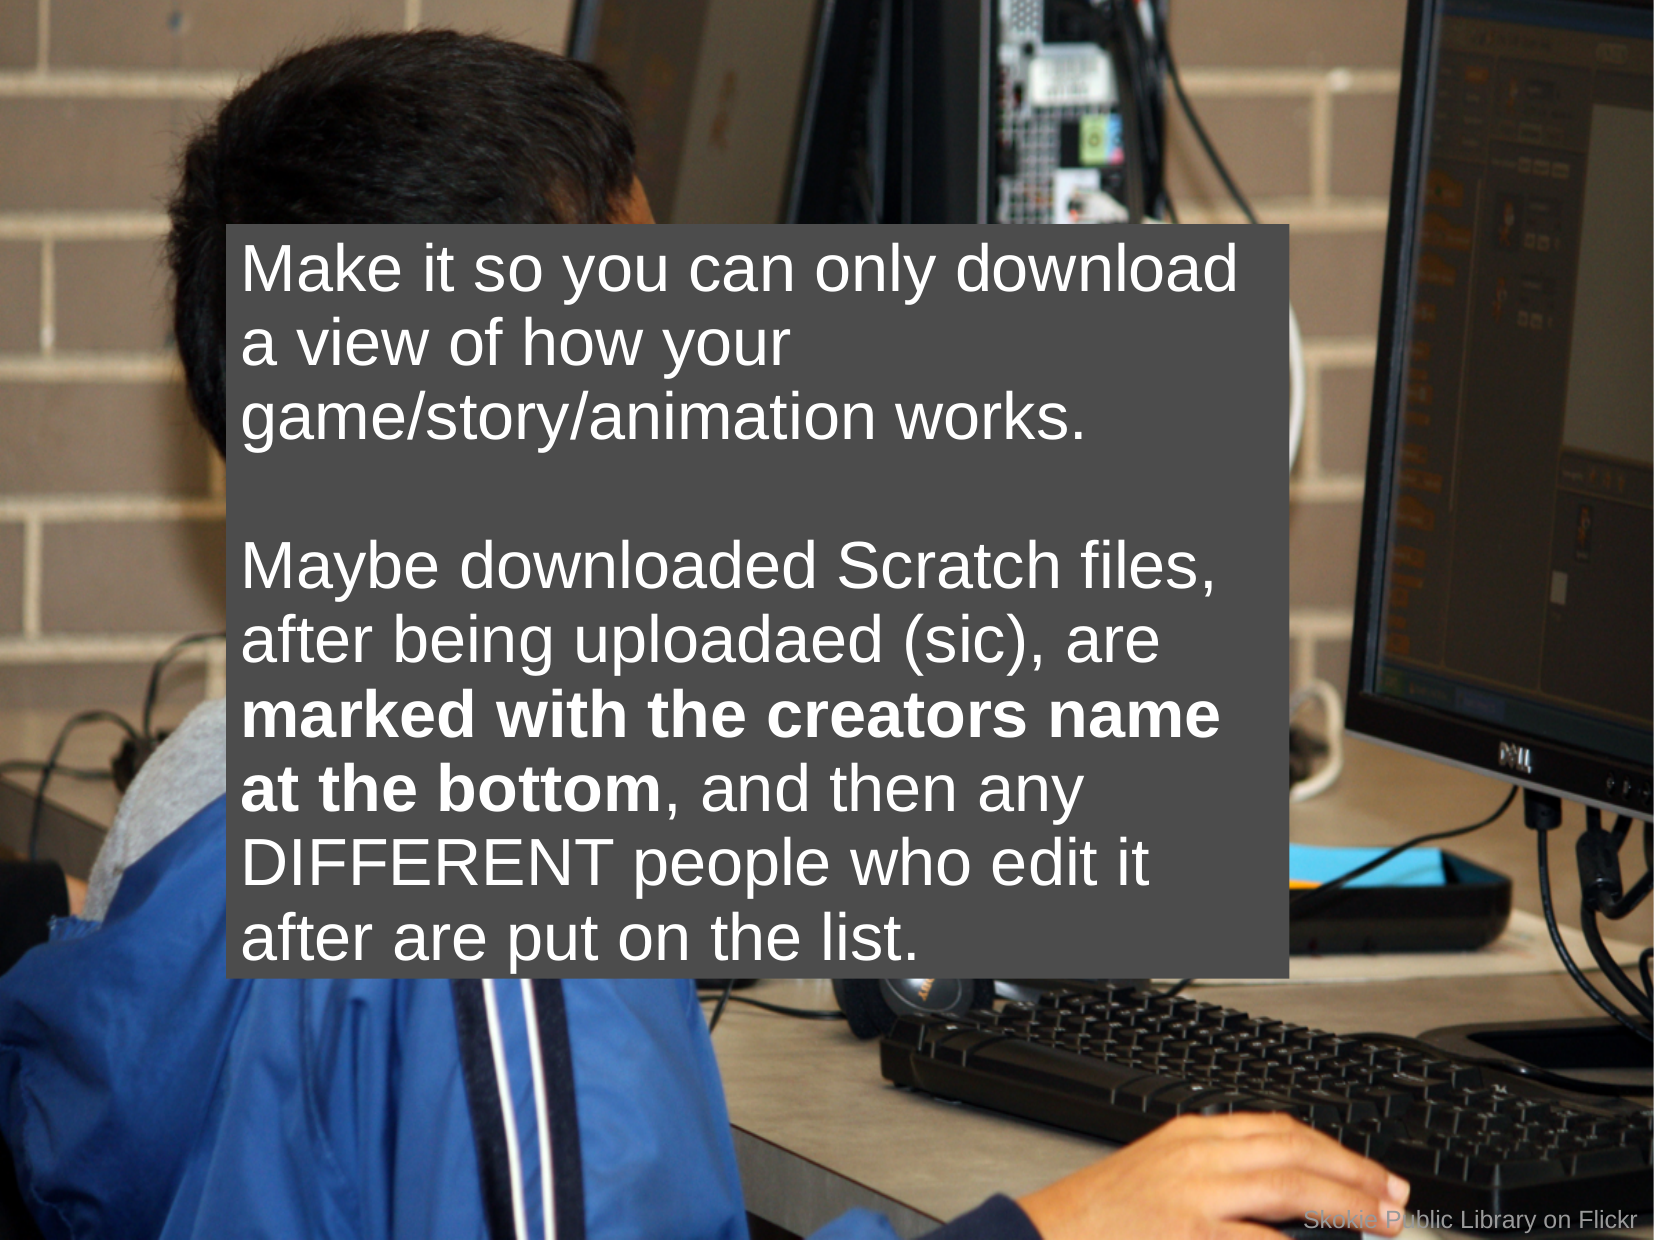

Make it so you can only download a view of how your
game/story/animation works.
Maybe downloaded Scratch files, after being uploadaed (sic), are
marked with the creators name at the bottom, and then any DIFFERENT people who edit it after are put on the list.
Skokie Public Library on Flickr